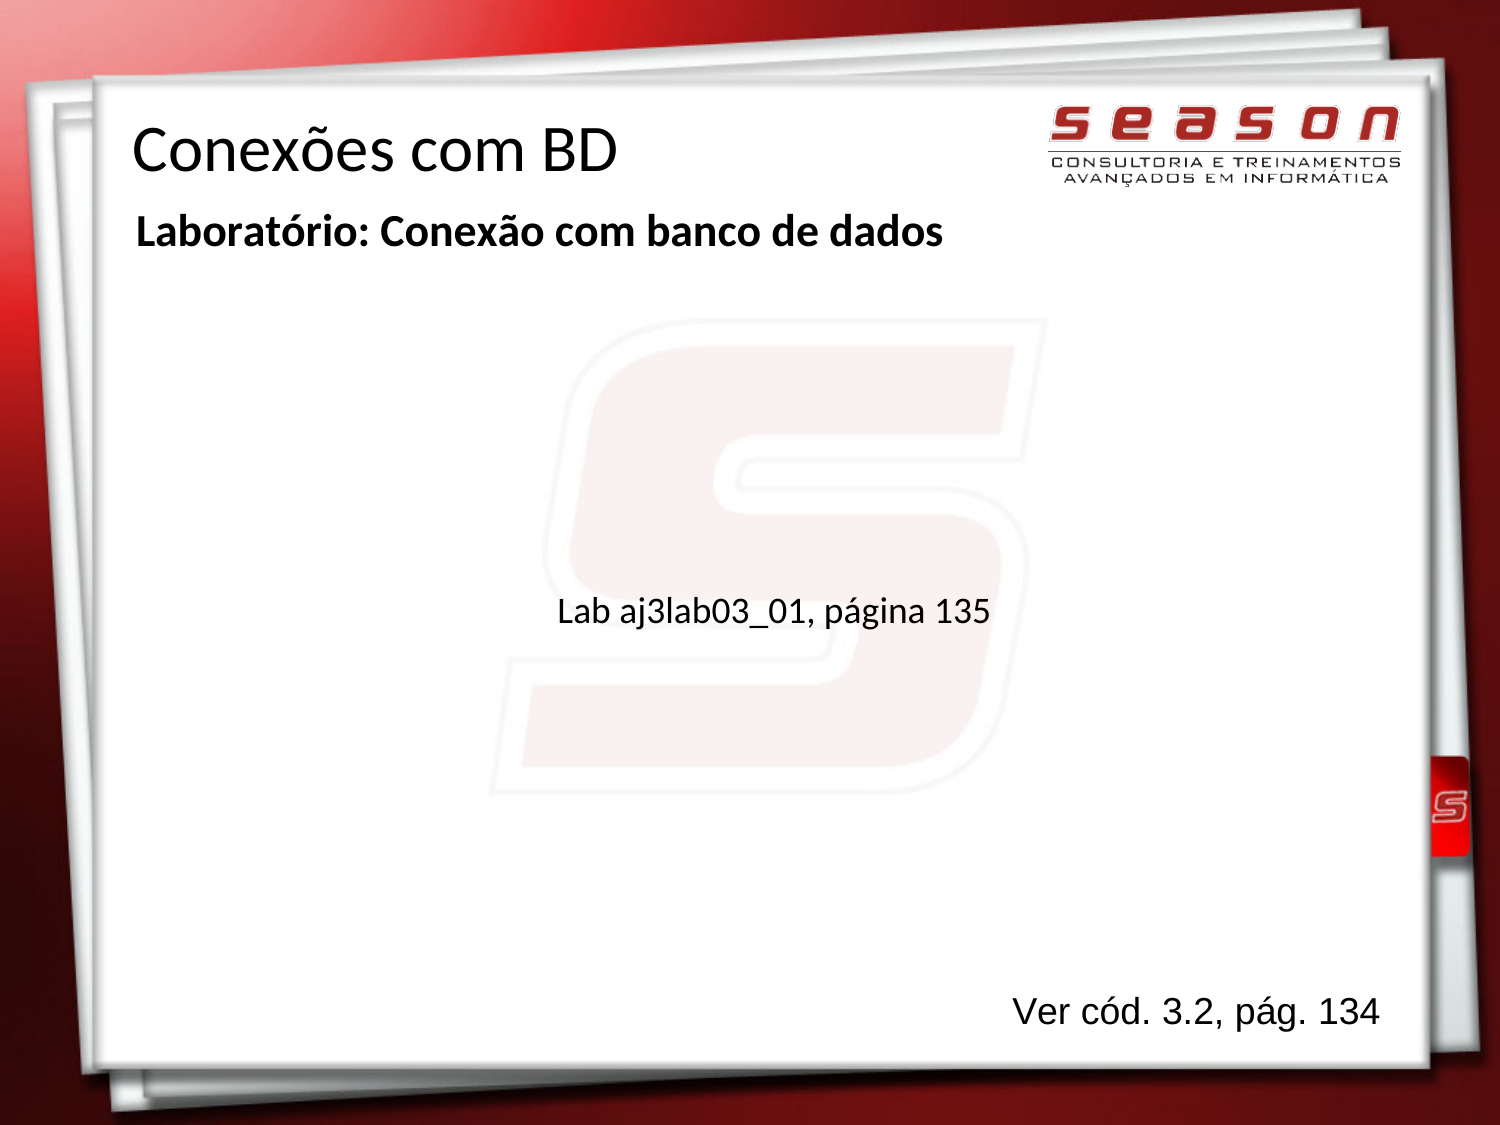

# Conexões com BD
Laboratório: Conexão com banco de dados
Lab aj3lab03_01, página 135
Ver cód. 3.2, pág. 134